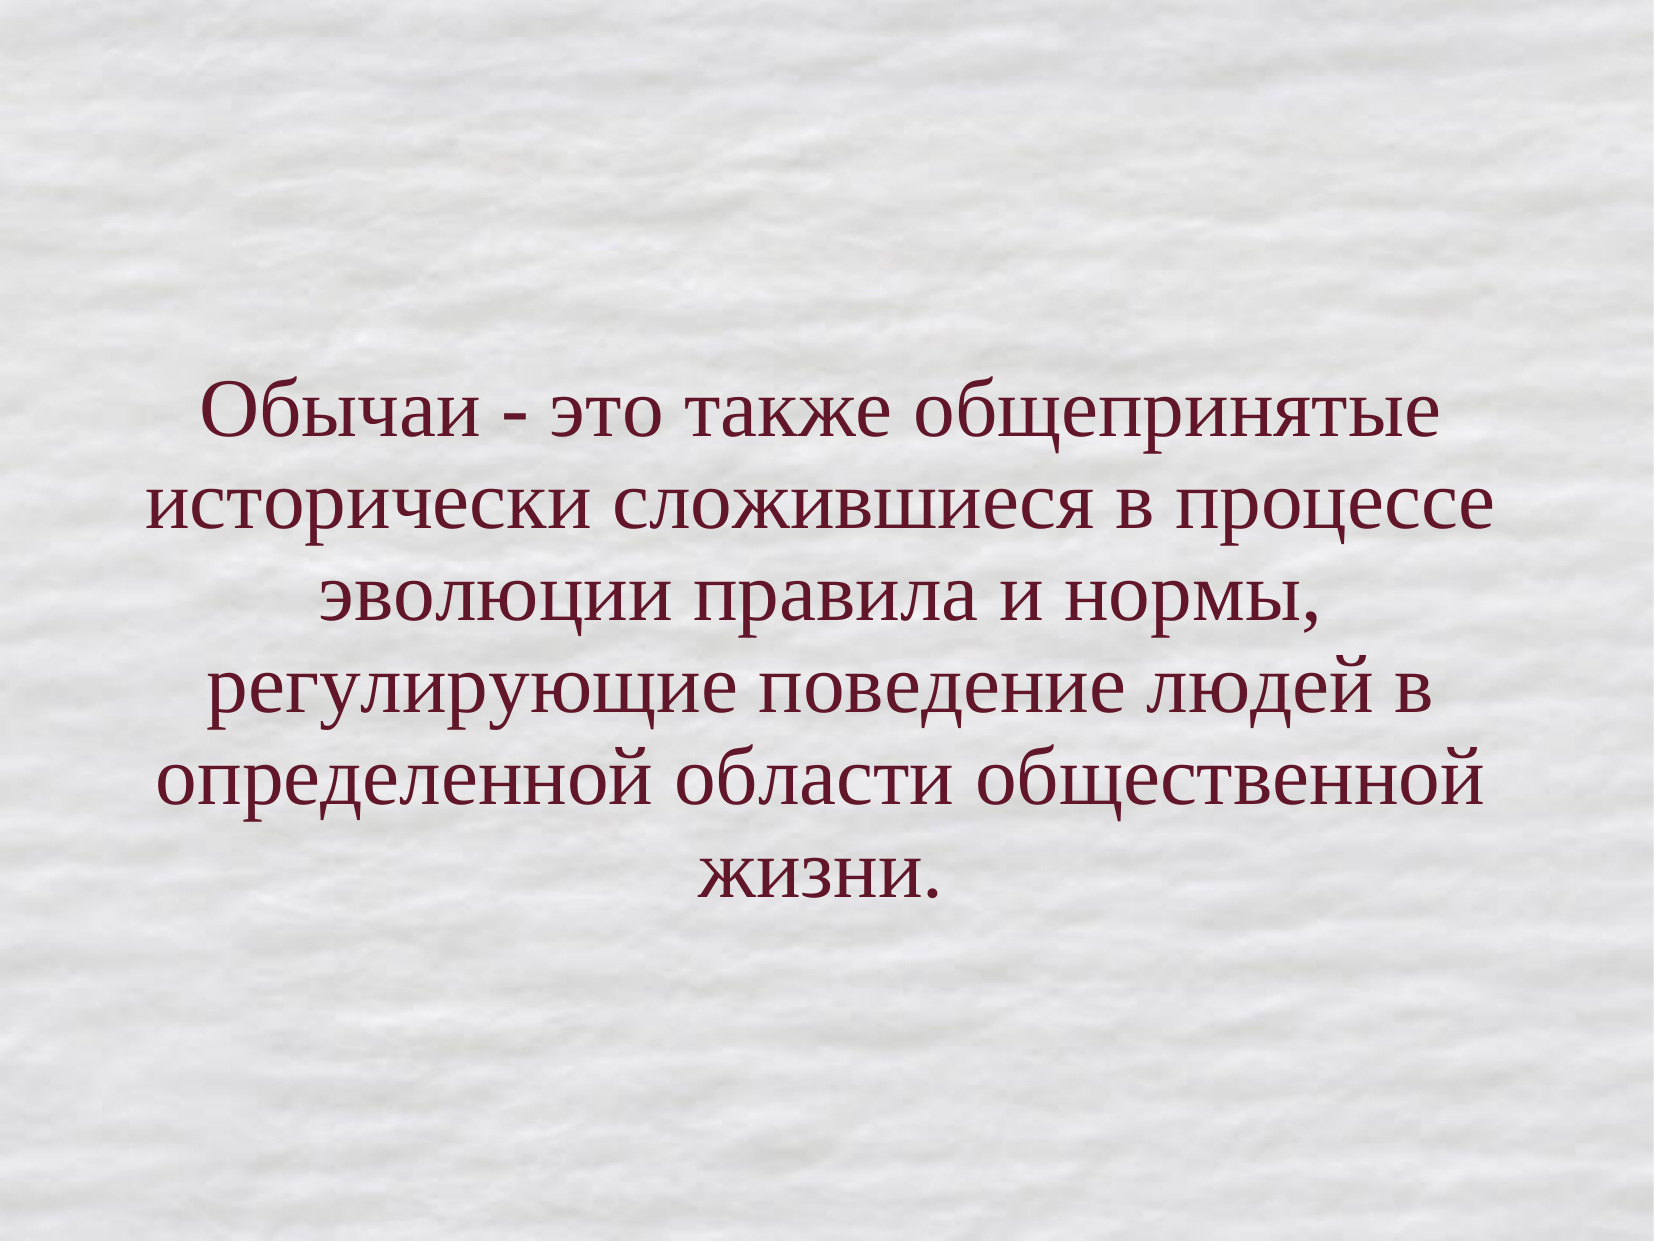

# Обычаи - это также общепринятые исторически сложившиеся в процессе эволюции правила и нормы, регулирующие поведение людей в определенной области общественной жизни.